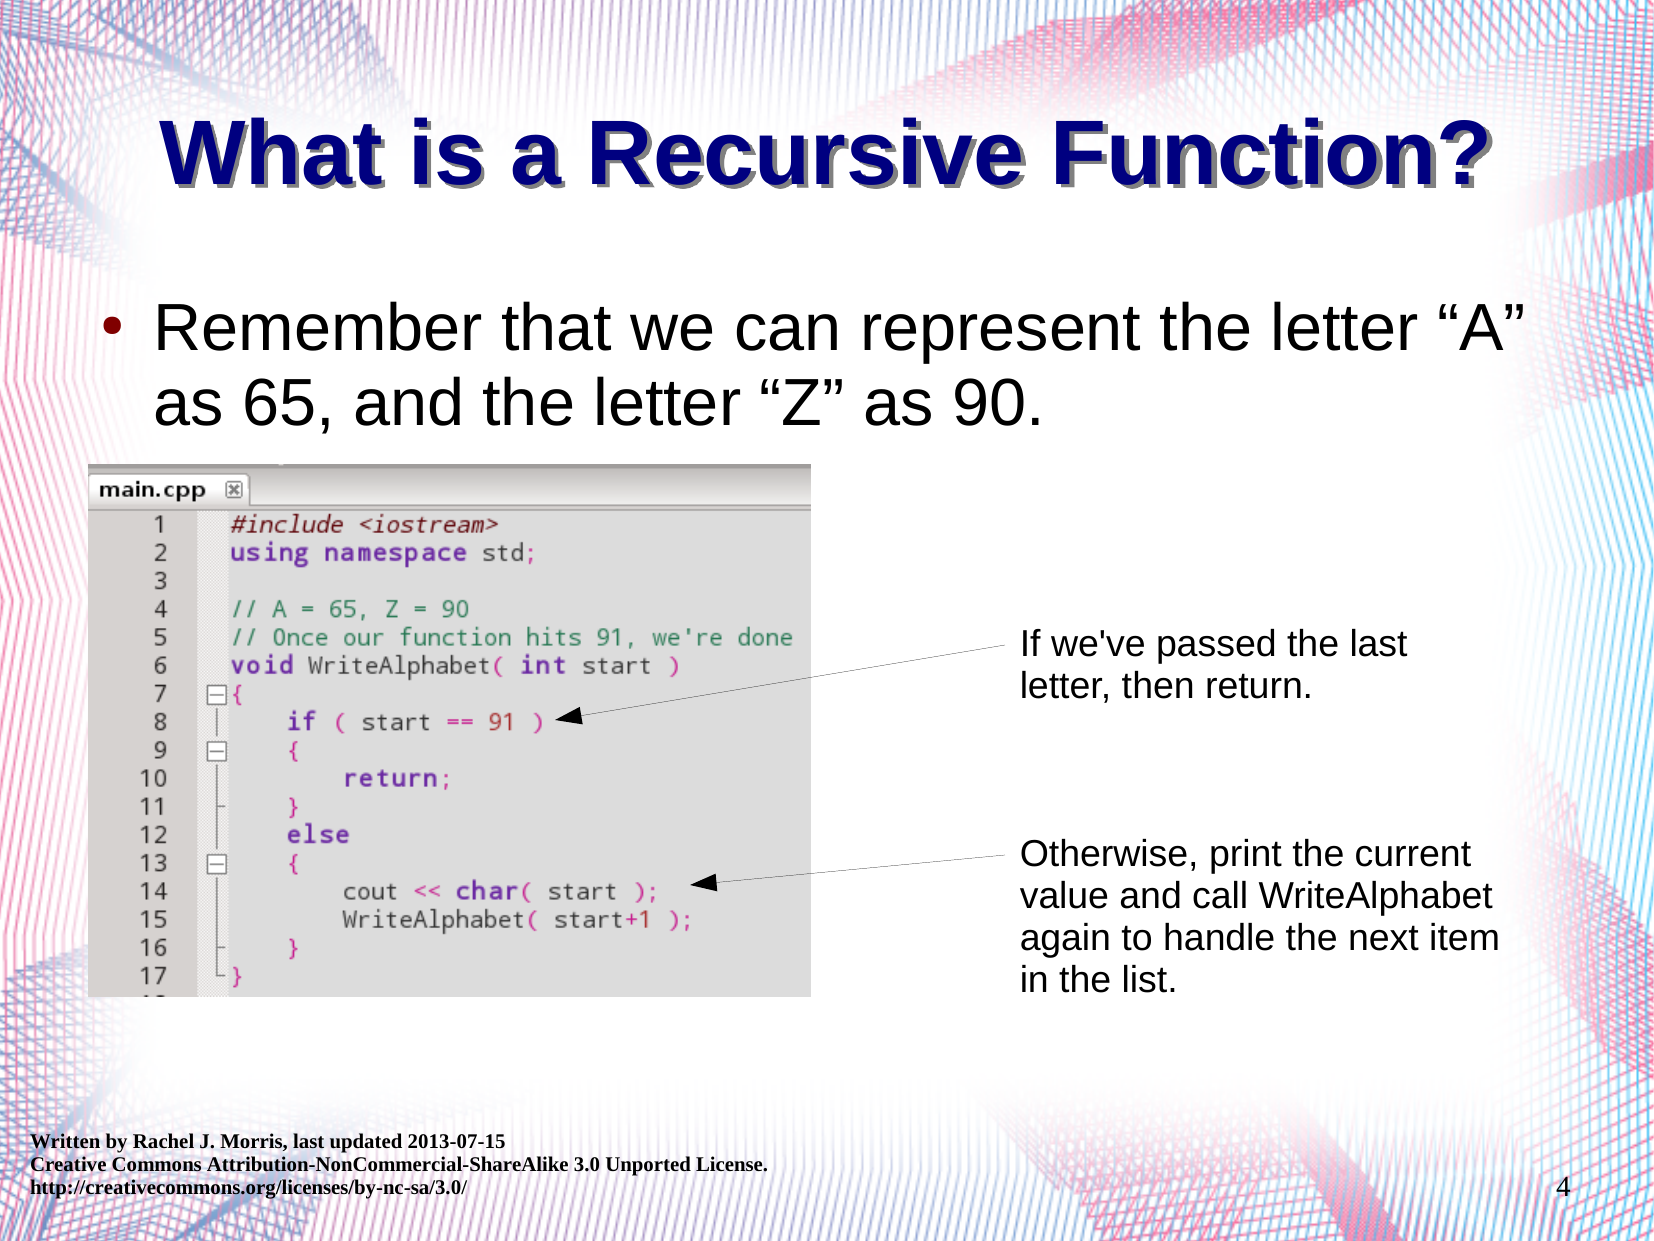

# What is a Recursive Function?
Remember that we can represent the letter “A” as 65, and the letter “Z” as 90.
If we've passed the last letter, then return.
Otherwise, print the current value and call WriteAlphabet again to handle the next item in the list.
4